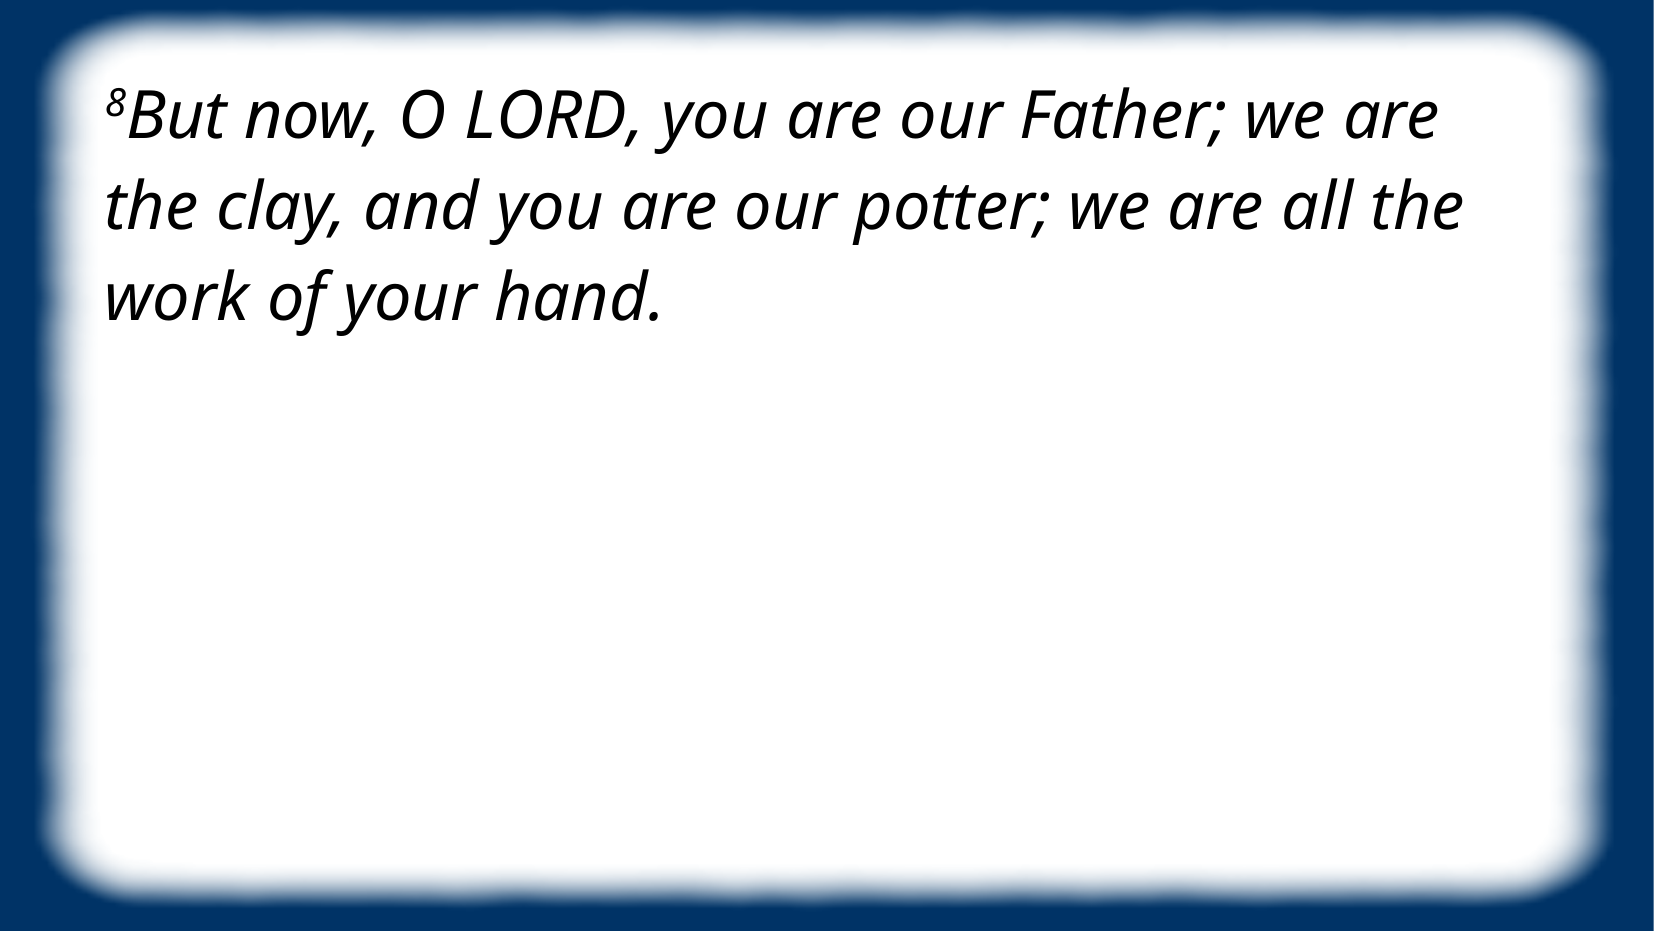

8But now, O LORD, you are our Father; we are the clay, and you are our potter; we are all the work of your hand.